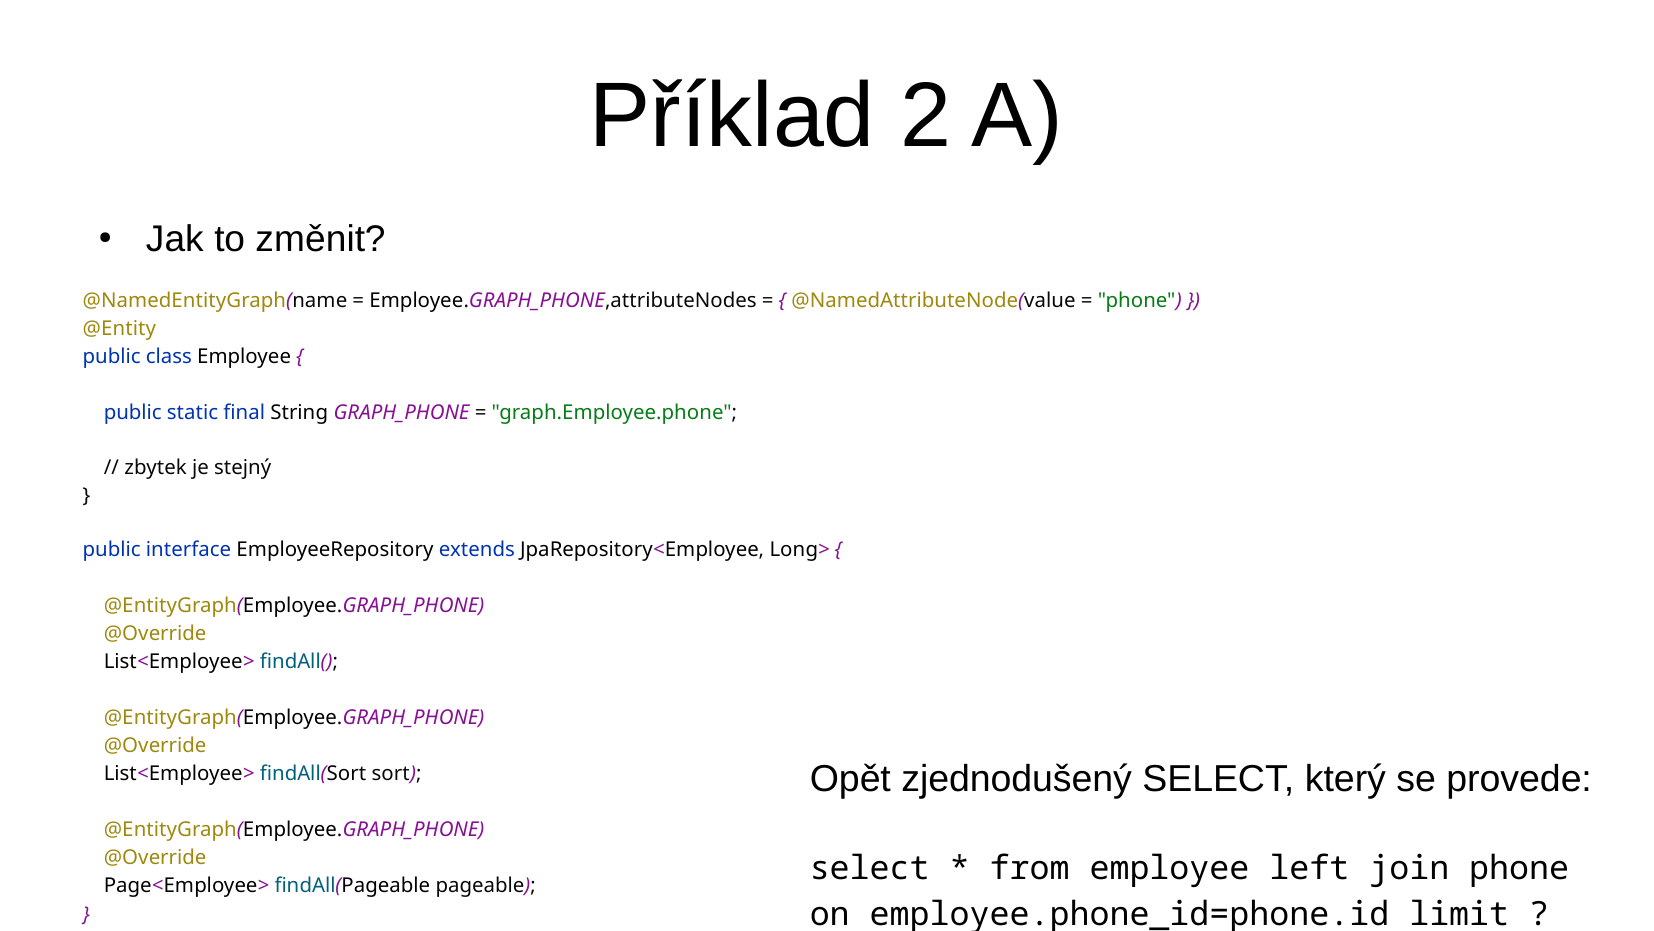

# Příklad 2 A)
Jak to změnit?
@NamedEntityGraph(name = Employee.GRAPH_PHONE,attributeNodes = { @NamedAttributeNode(value = "phone") })
@Entity
public class Employee {
 public static final String GRAPH_PHONE = "graph.Employee.phone";
 // zbytek je stejný
}
public interface EmployeeRepository extends JpaRepository<Employee, Long> {
 @EntityGraph(Employee.GRAPH_PHONE)
 @Override
 List<Employee> findAll();
 @EntityGraph(Employee.GRAPH_PHONE)
 @Override
 List<Employee> findAll(Sort sort);
 @EntityGraph(Employee.GRAPH_PHONE)
 @Override
 Page<Employee> findAll(Pageable pageable);
}
Opět zjednodušený SELECT, který se provede:
select * from employee left join phone
on employee.phone_id=phone.id limit ?